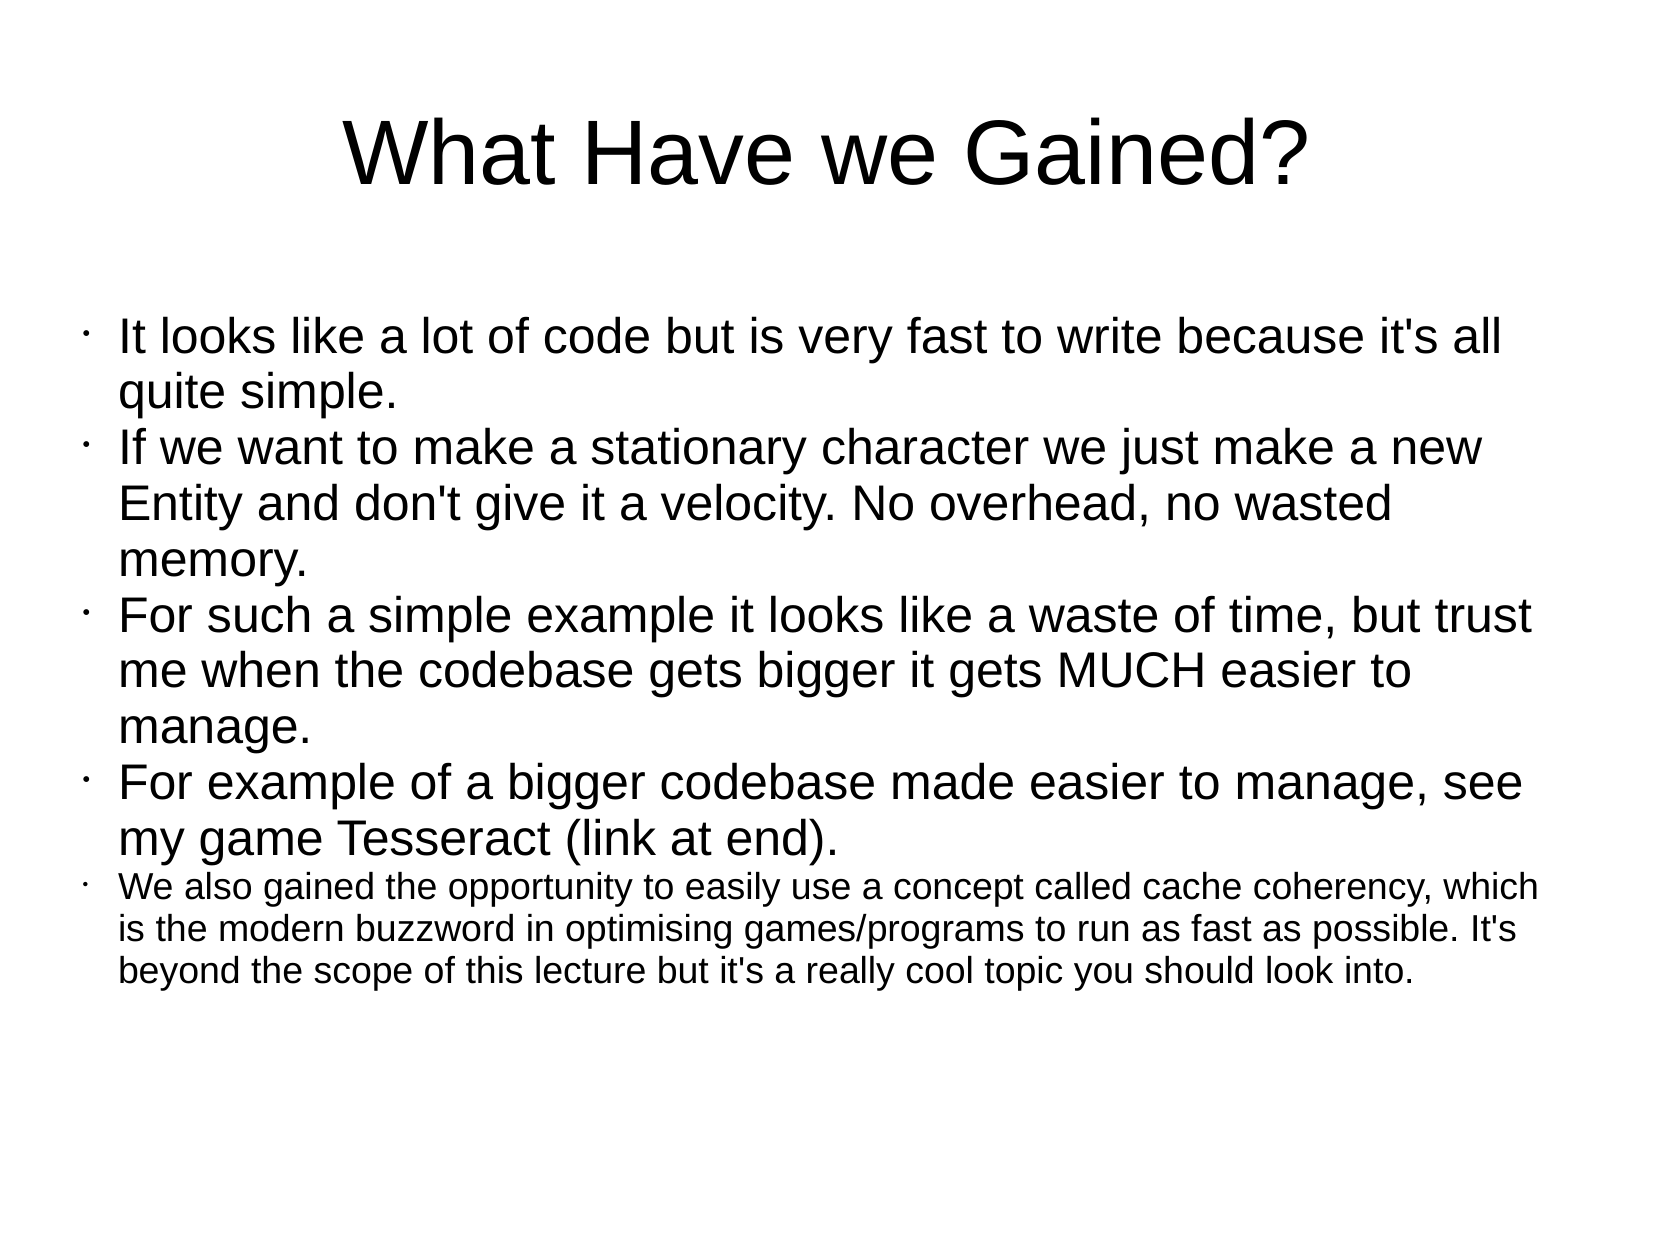

# What Have we Gained?
It looks like a lot of code but is very fast to write because it's all quite simple.
If we want to make a stationary character we just make a new Entity and don't give it a velocity. No overhead, no wasted memory.
For such a simple example it looks like a waste of time, but trust me when the codebase gets bigger it gets MUCH easier to manage.
For example of a bigger codebase made easier to manage, see my game Tesseract (link at end).
We also gained the opportunity to easily use a concept called cache coherency, which is the modern buzzword in optimising games/programs to run as fast as possible. It's beyond the scope of this lecture but it's a really cool topic you should look into.